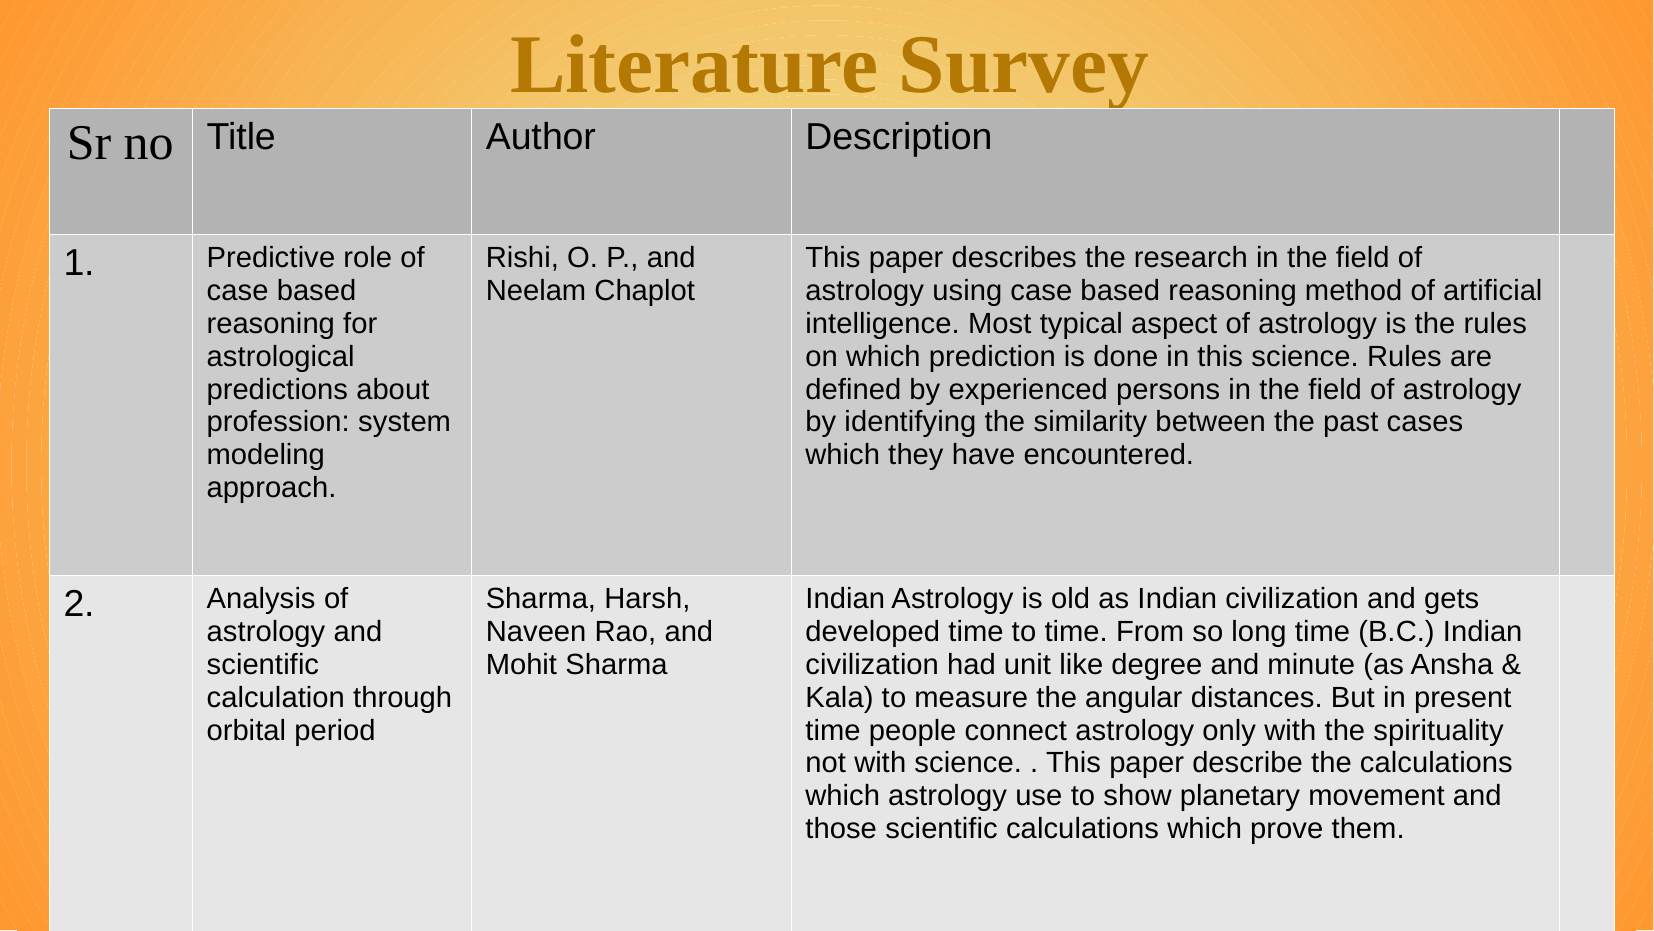

Literature Survey
| Sr no | Title | Author | Description | |
| --- | --- | --- | --- | --- |
| 1. | Predictive role of case based reasoning for astrological predictions about profession: system modeling approach. | Rishi, O. P., and Neelam Chaplot | This paper describes the research in the field of astrology using case based reasoning method of artificial intelligence. Most typical aspect of astrology is the rules on which prediction is done in this science. Rules are defined by experienced persons in the field of astrology by identifying the similarity between the past cases which they have encountered. | |
| 2. | Analysis of astrology and scientific calculation through orbital period | Sharma, Harsh, Naveen Rao, and Mohit Sharma | Indian Astrology is old as Indian civilization and gets developed time to time. From so long time (B.C.) Indian civilization had unit like degree and minute (as Ansha & Kala) to measure the angular distances. But in present time people connect astrology only with the spirituality not with science. . This paper describe the calculations which astrology use to show planetary movement and those scientific calculations which prove them. | |